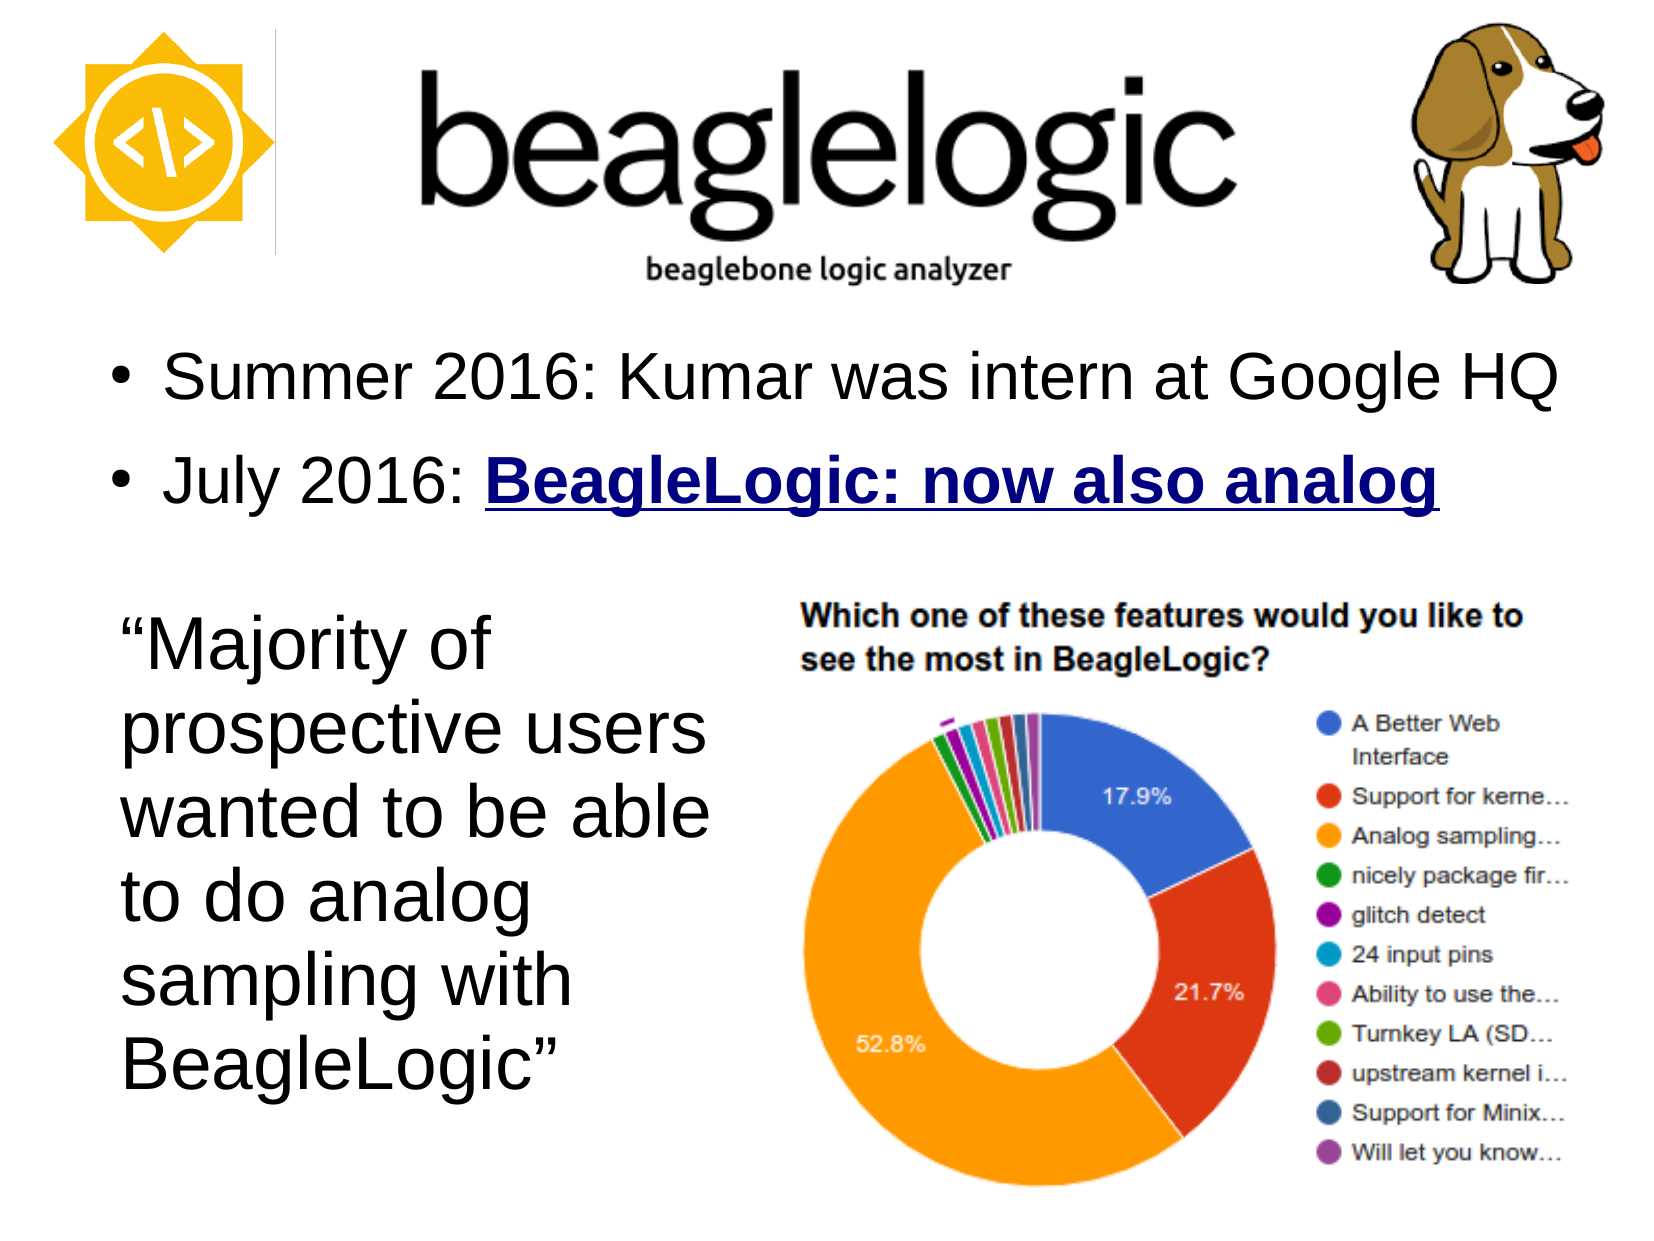

# Summer 2016: Kumar was intern at Google HQ
July 2016: BeagleLogic: now also analog
“Majority of prospective users wanted to be able to do analog sampling with BeagleLogic”